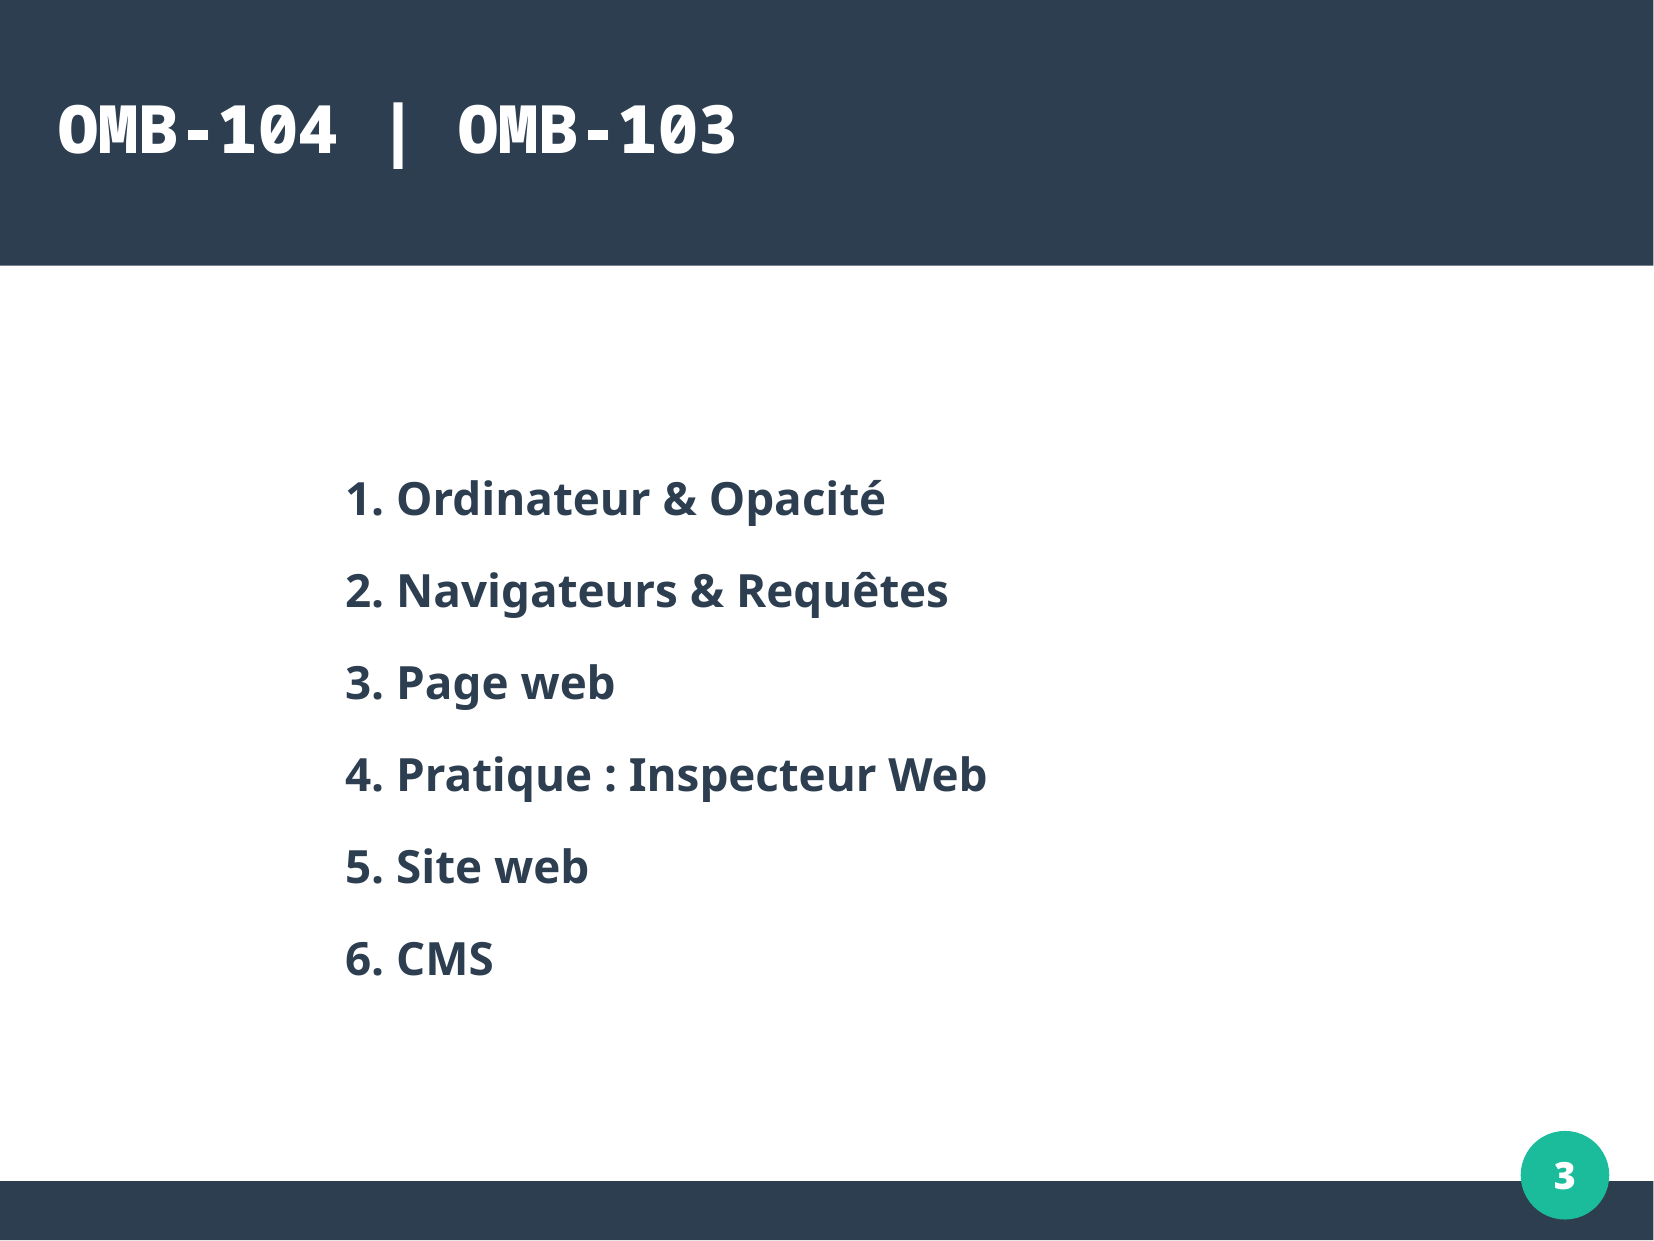

# OMB-104 | OMB-103
1. Ordinateur & Opacité
2. Navigateurs & Requêtes
3. Page web
4. Pratique : Inspecteur Web
5. Site web
6. CMS
3